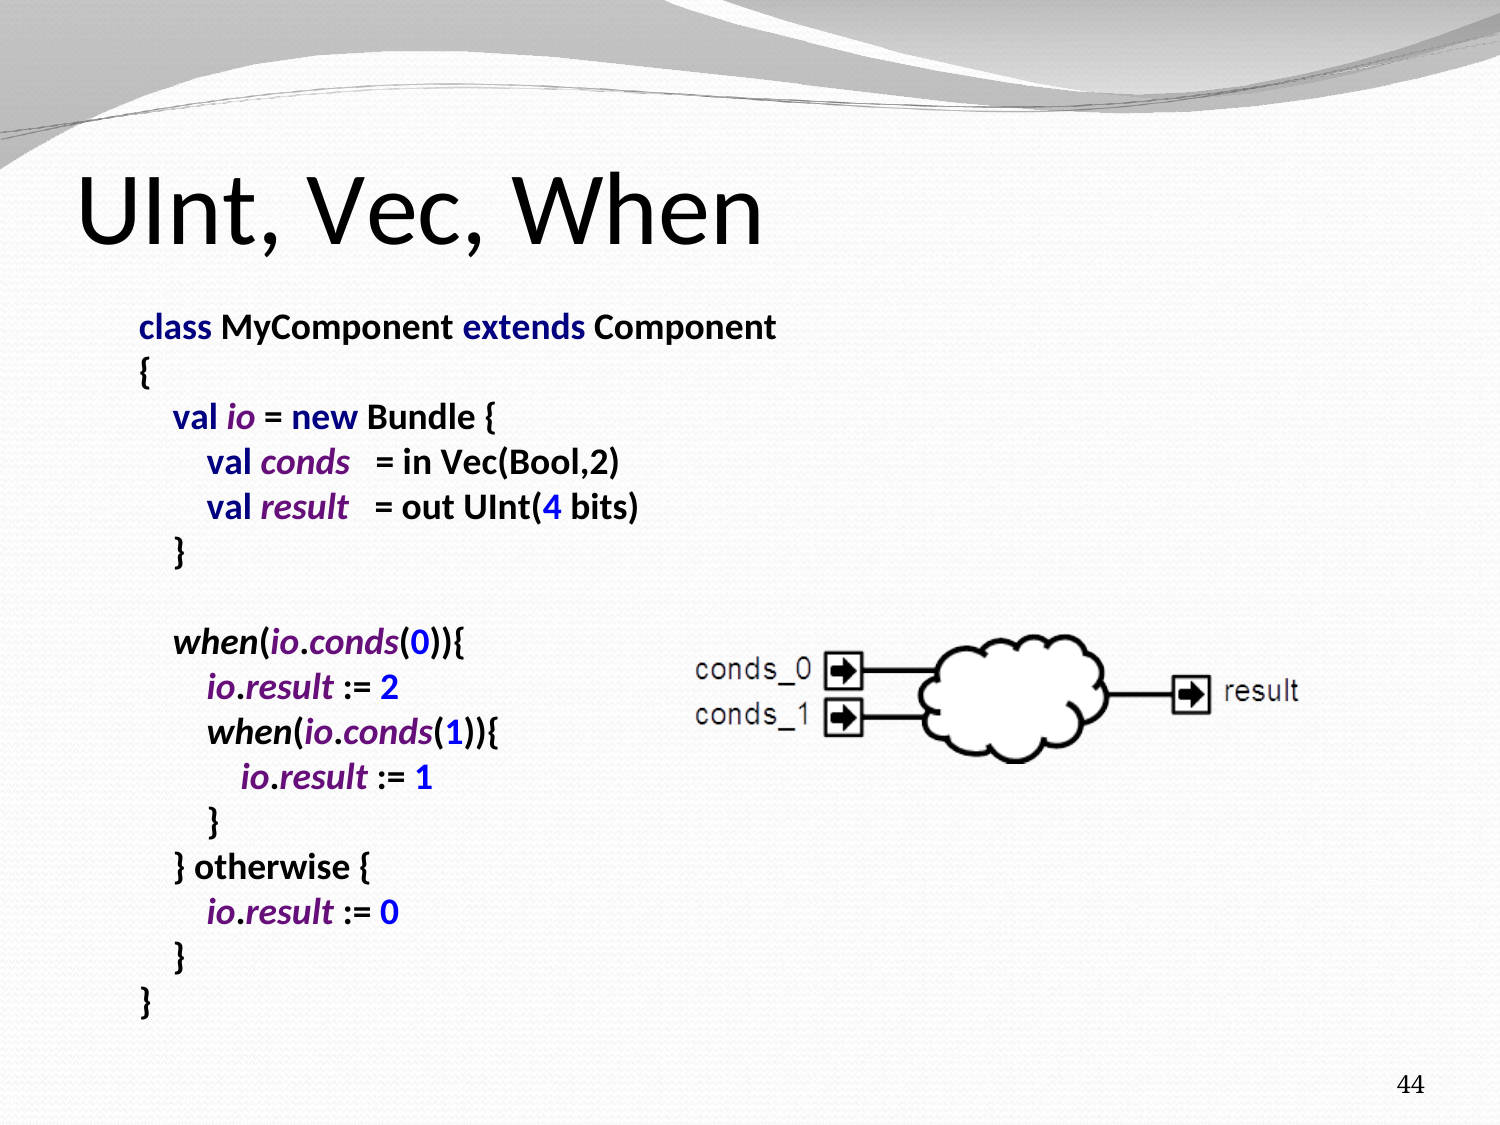

# UInt, Vec, When
class MyComponent extends Component {
 val io = new Bundle {
 val conds = in Vec(Bool,2)
 val result = out UInt(4 bits)
 }
 when(io.conds(0)){
 io.result := 2
 when(io.conds(1)){
 io.result := 1
 }
 } otherwise {
 io.result := 0
 }
}